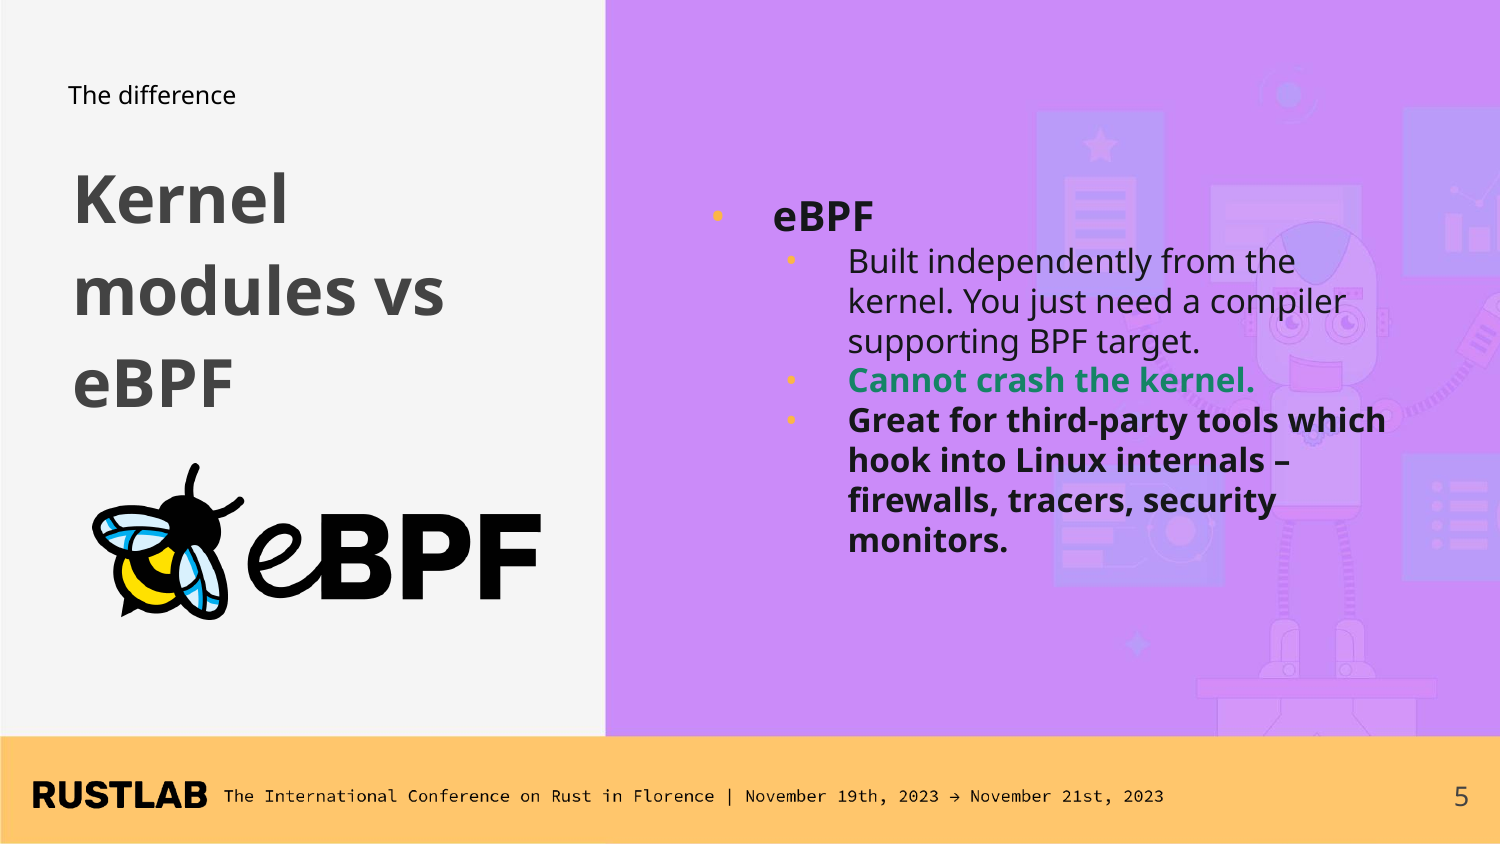

The difference
eBPF
Built independently from the kernel. You just need a compiler supporting BPF target.
Cannot crash the kernel.
Great for third-party tools which hook into Linux internals – firewalls, tracers, security monitors.
# Kernel modules vs eBPF